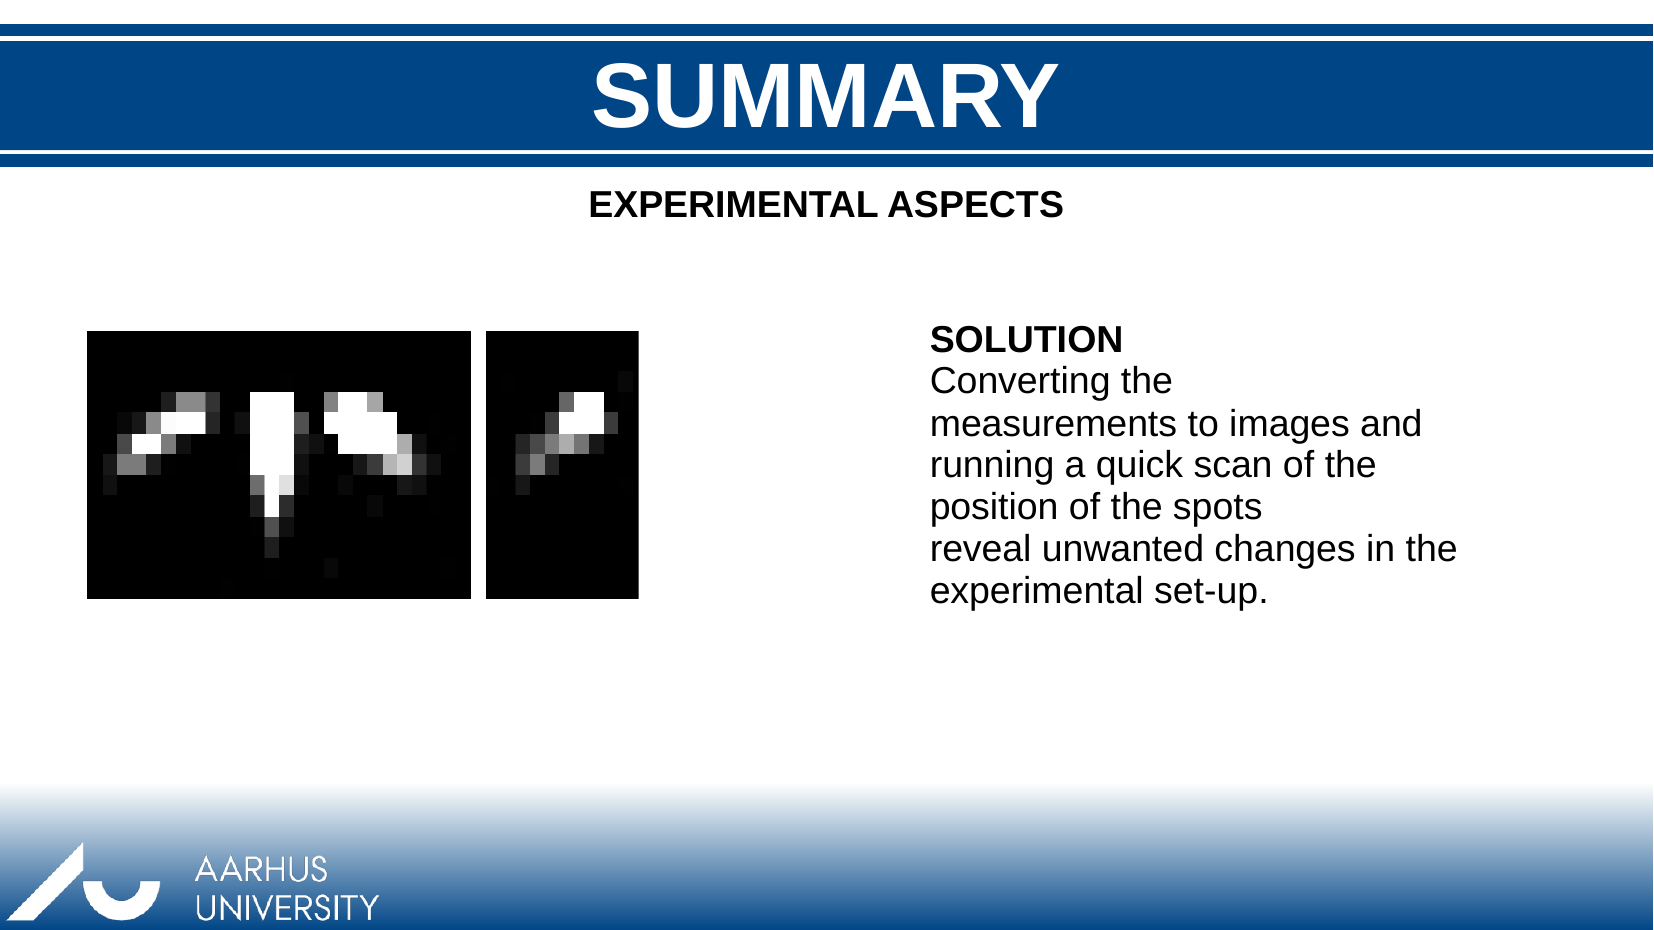

# SUMMARY
EXPERIMENTAL ASPECTS
SOLUTION
Converting the
measurements to images and running a quick scan of the position of the spots
reveal unwanted changes in the experimental set-up.